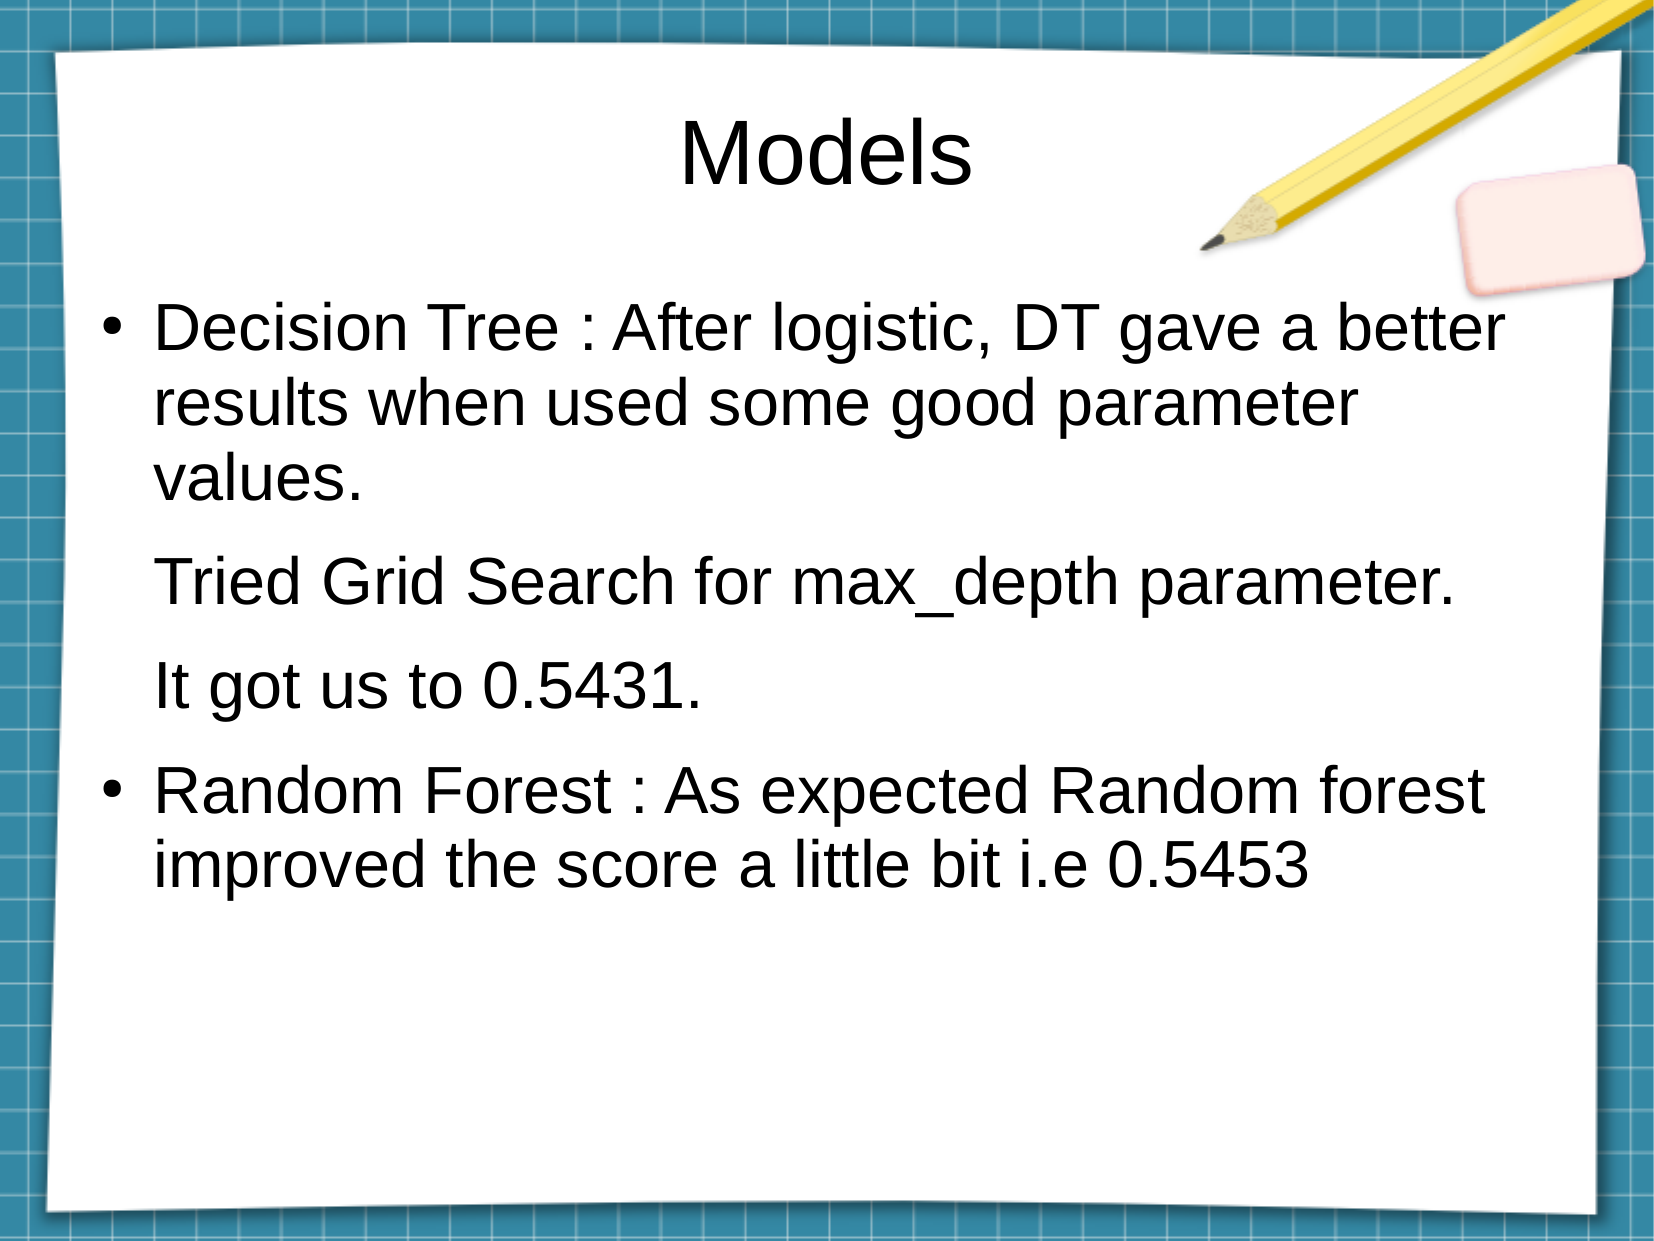

# Models
Decision Tree : After logistic, DT gave a better results when used some good parameter values.
Tried Grid Search for max_depth parameter.
It got us to 0.5431.
Random Forest : As expected Random forest improved the score a little bit i.e 0.5453